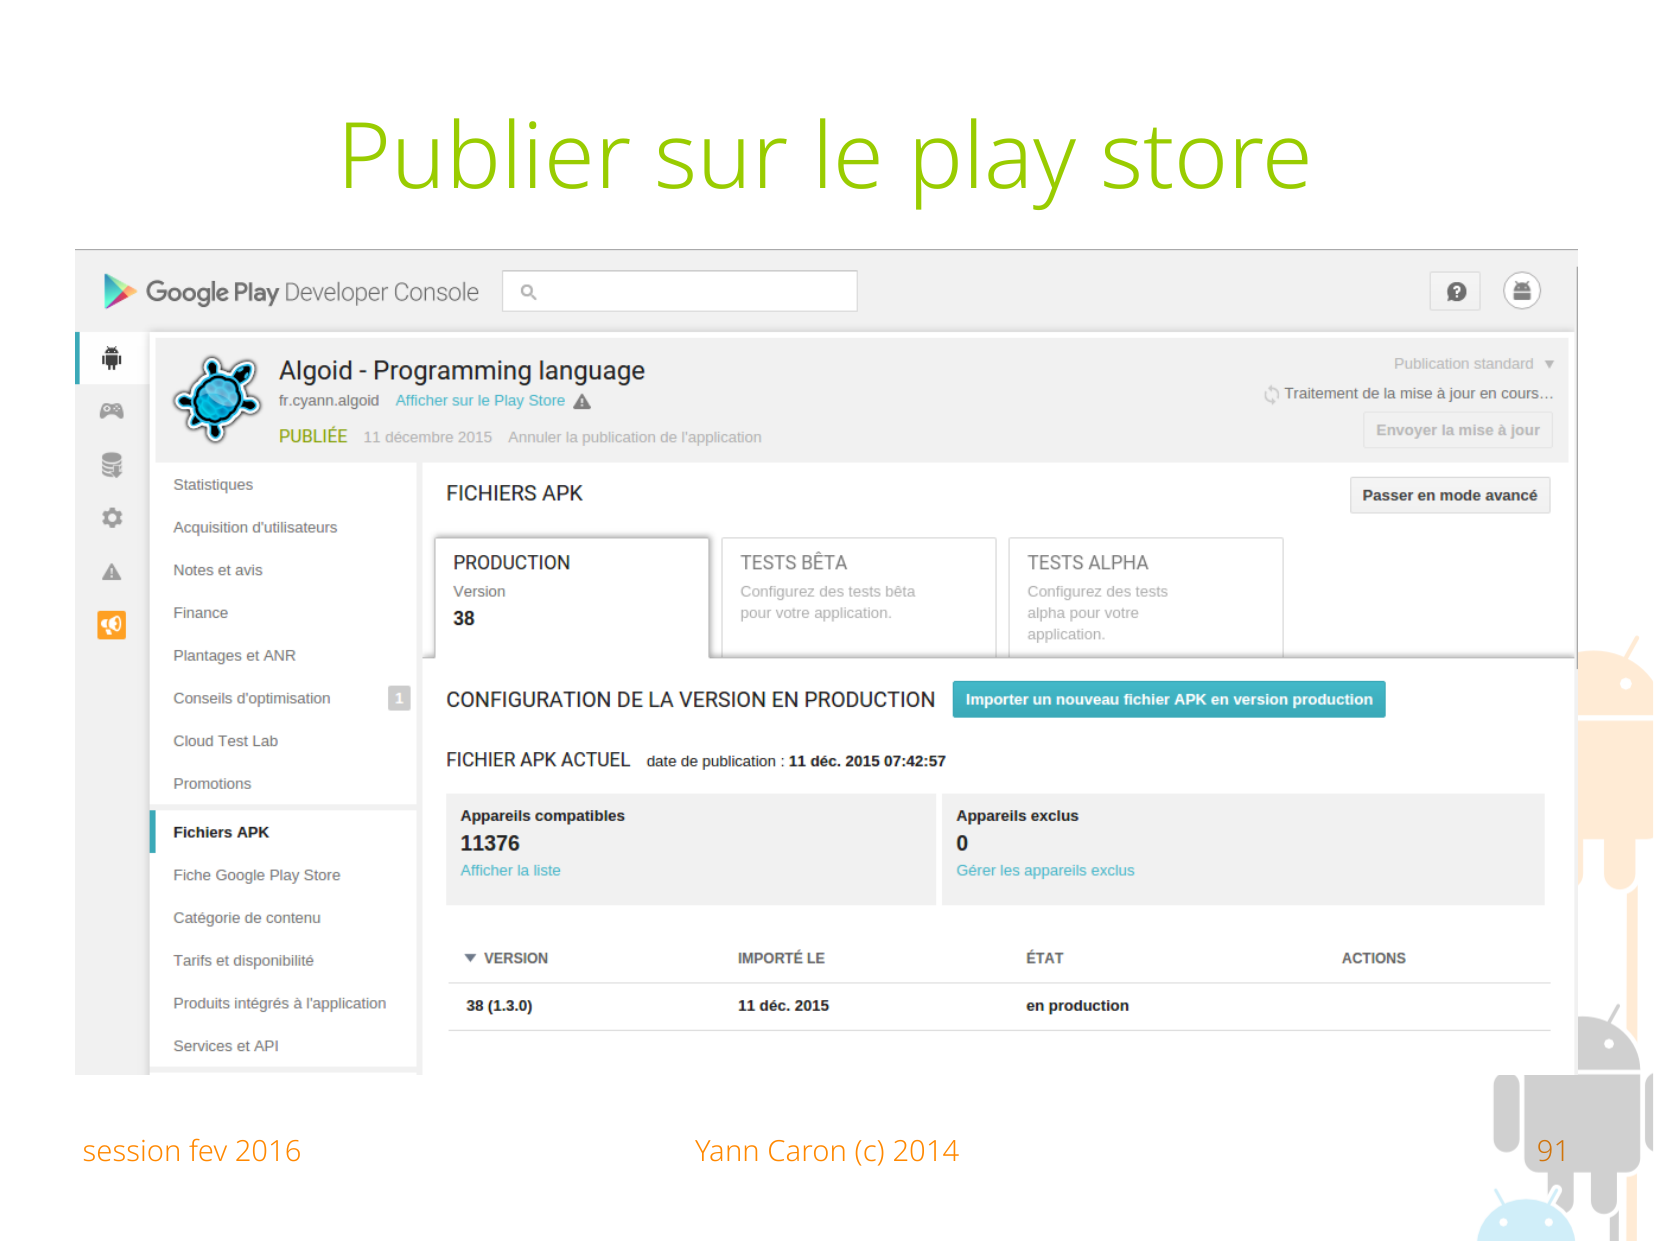

# Publier sur le play store
session fev 2016
Yann Caron (c) 2014
91